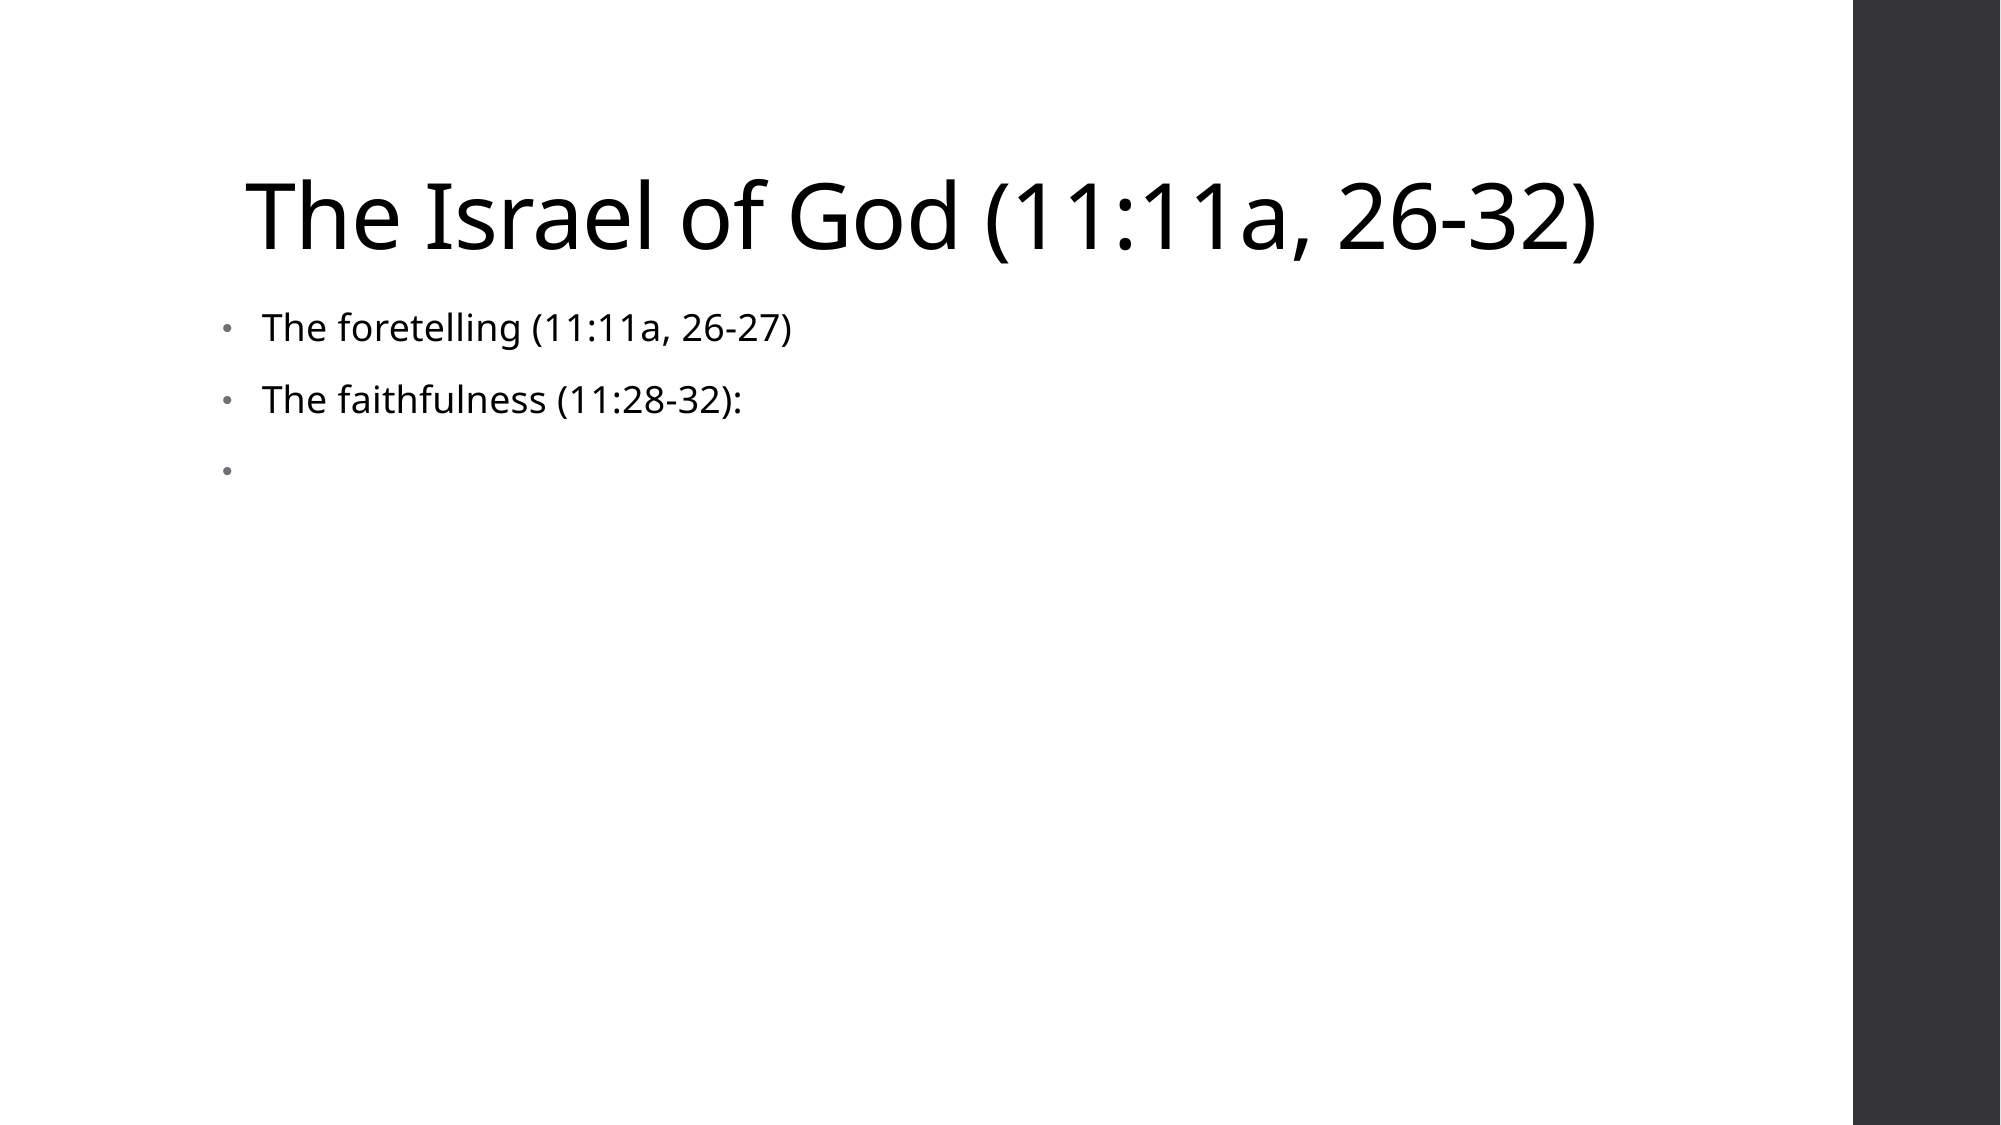

# The Israel of God (11:11a, 26-32)
 The foretelling (11:11a, 26-27)
 The faithfulness (11:28-32):